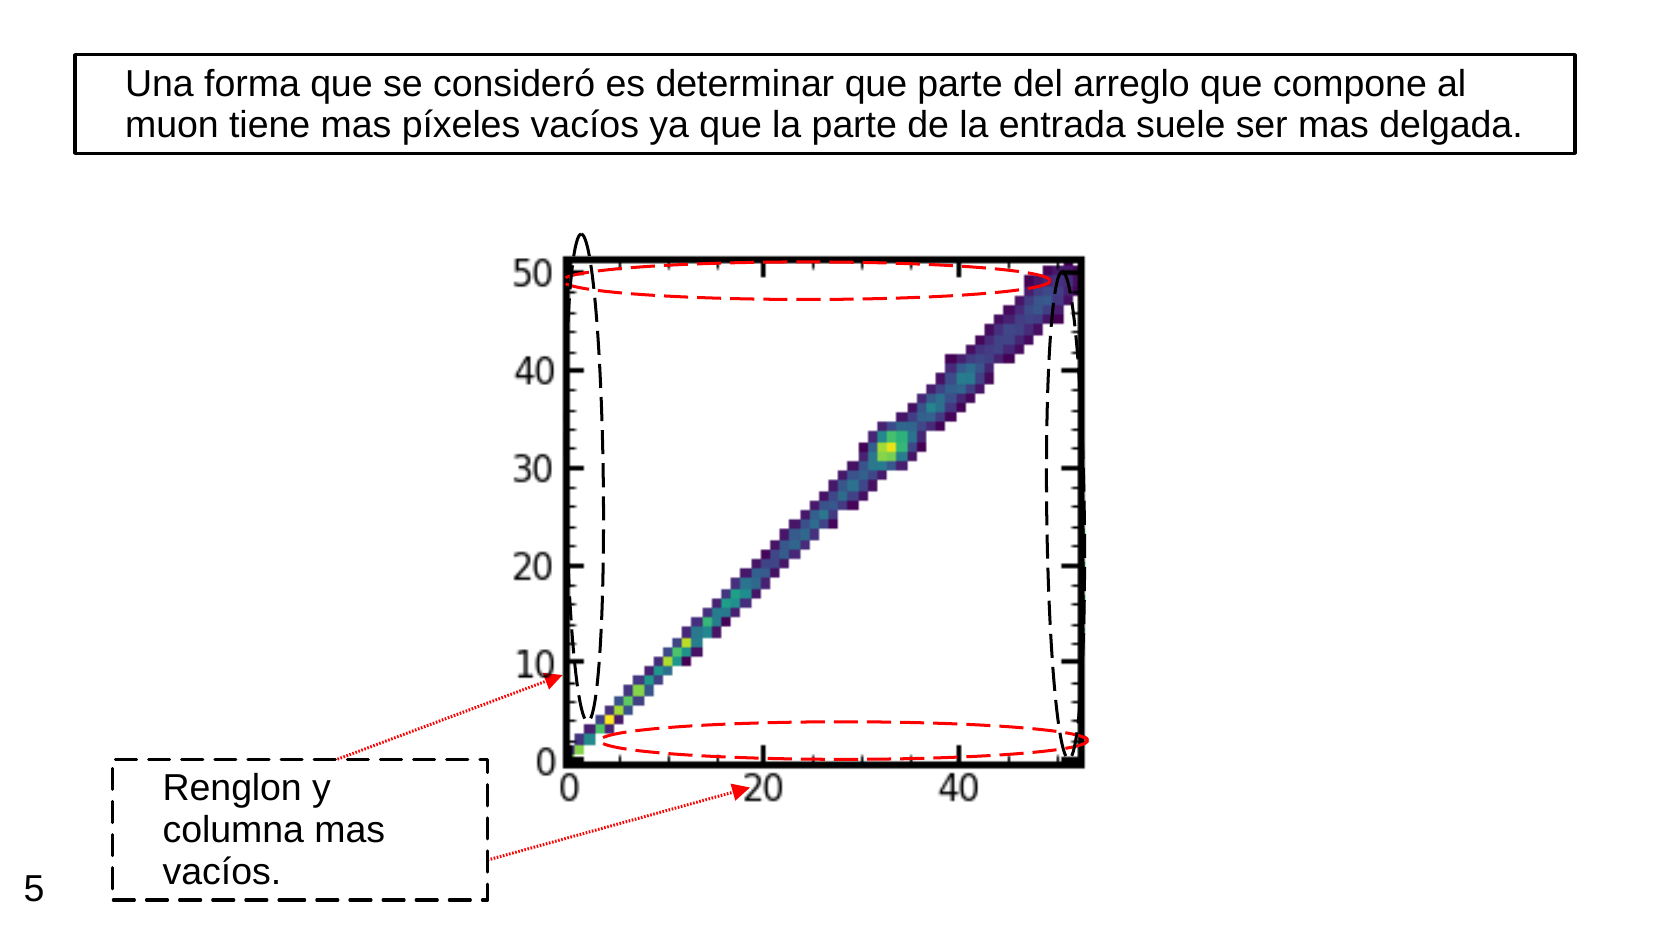

Una forma que se consideró es determinar que parte del arreglo que compone al muon tiene mas píxeles vacíos ya que la parte de la entrada suele ser mas delgada.
Renglon y columna mas vacíos.